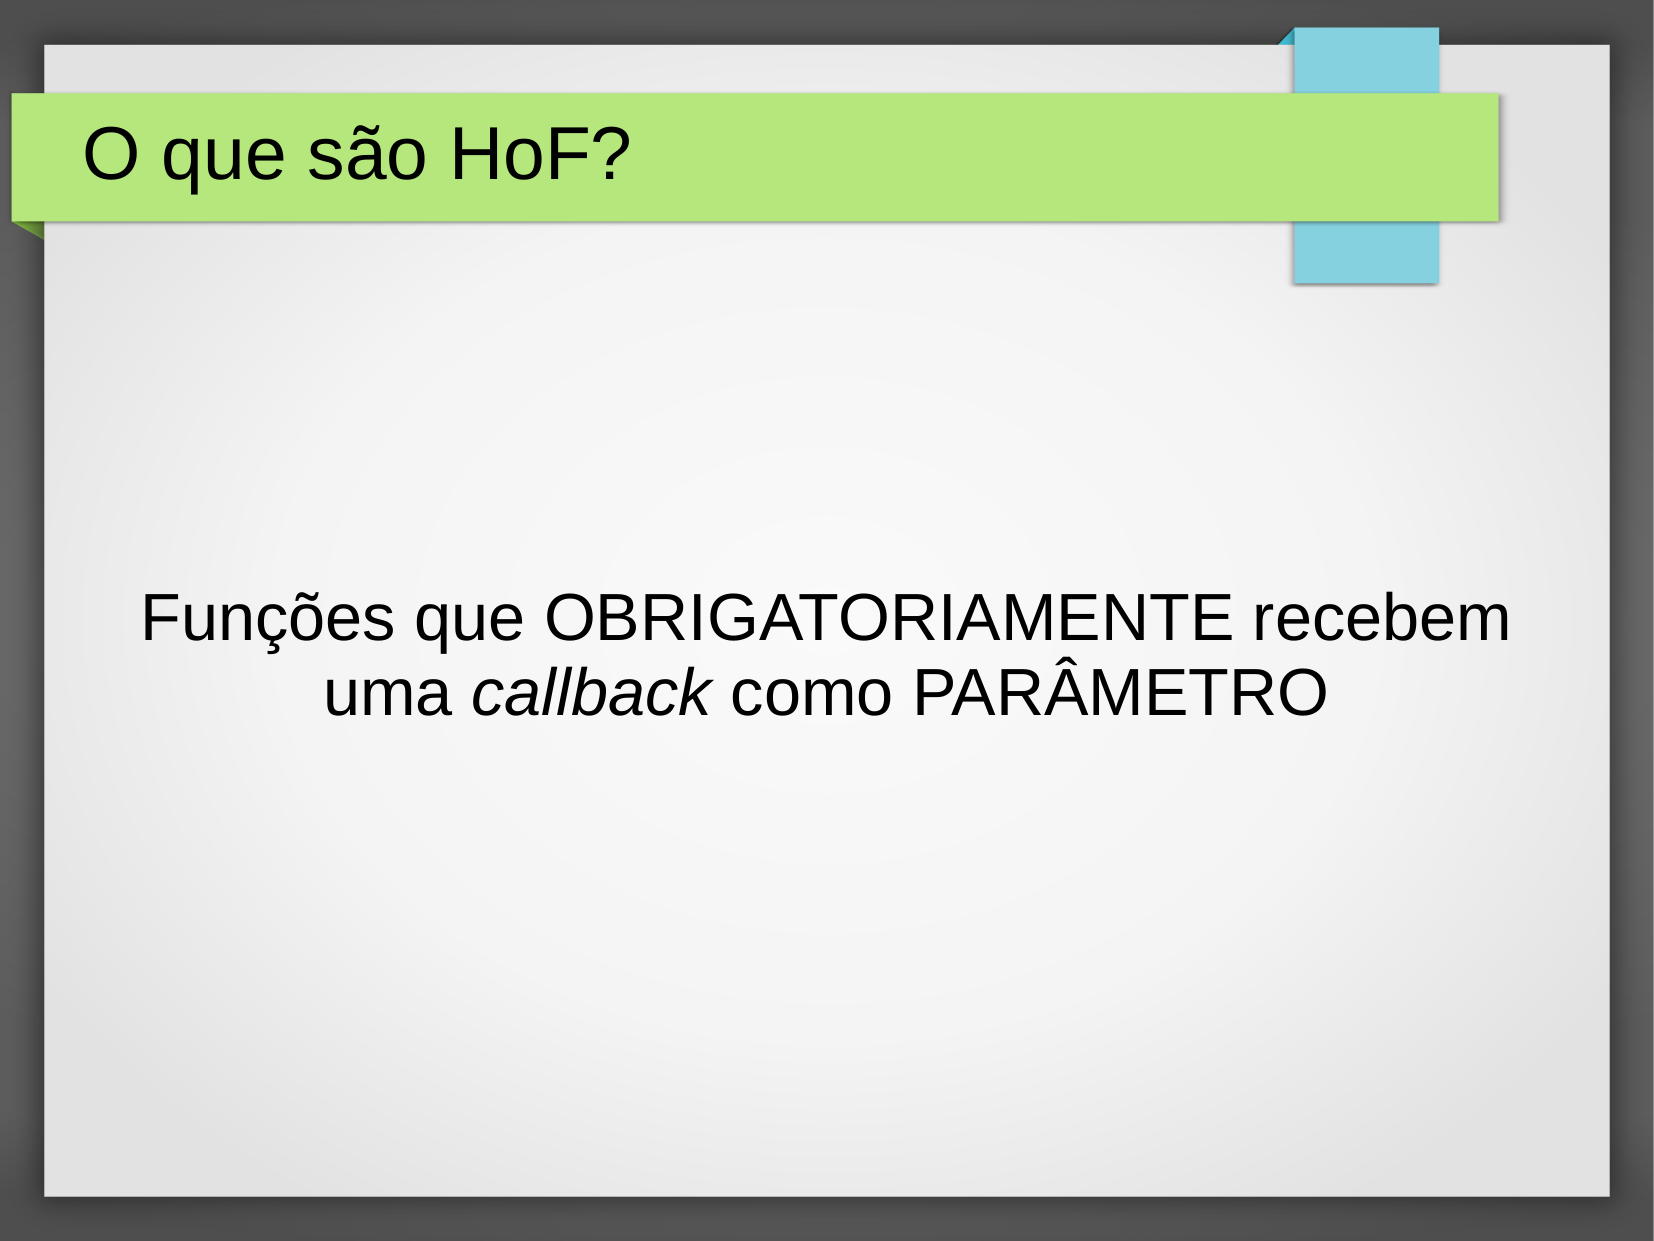

# O que são HoF?
Funções que OBRIGATORIAMENTE recebem uma callback como PARÂMETRO